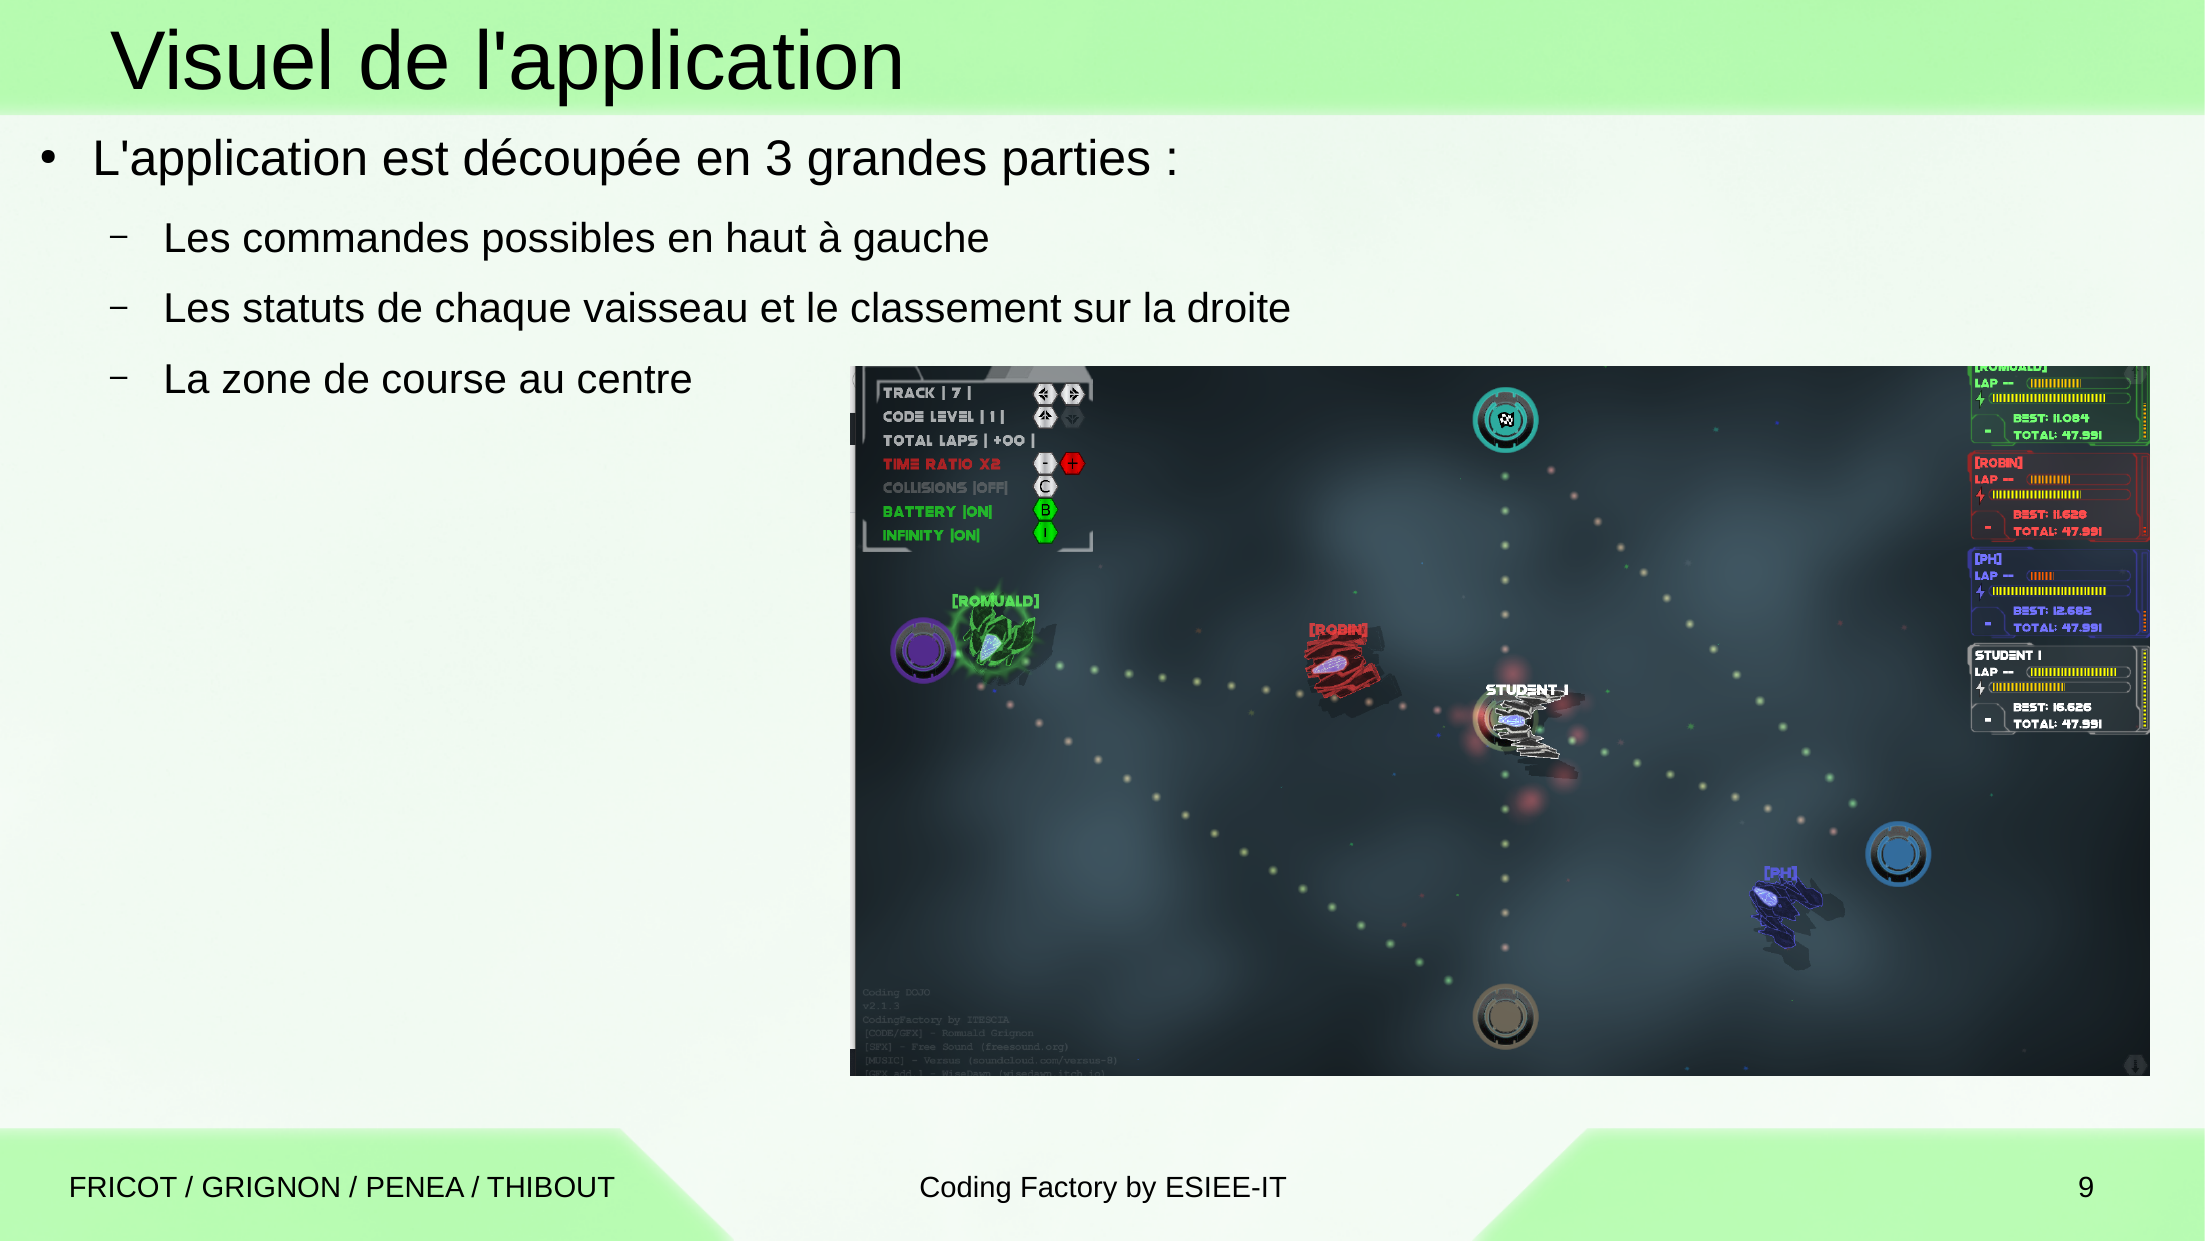

# Visuel de l'application
L'application est découpée en 3 grandes parties :
Les commandes possibles en haut à gauche
Les statuts de chaque vaisseau et le classement sur la droite
La zone de course au centre
FRICOT / GRIGNON / PENEA / THIBOUT
Coding Factory by ESIEE-IT
9